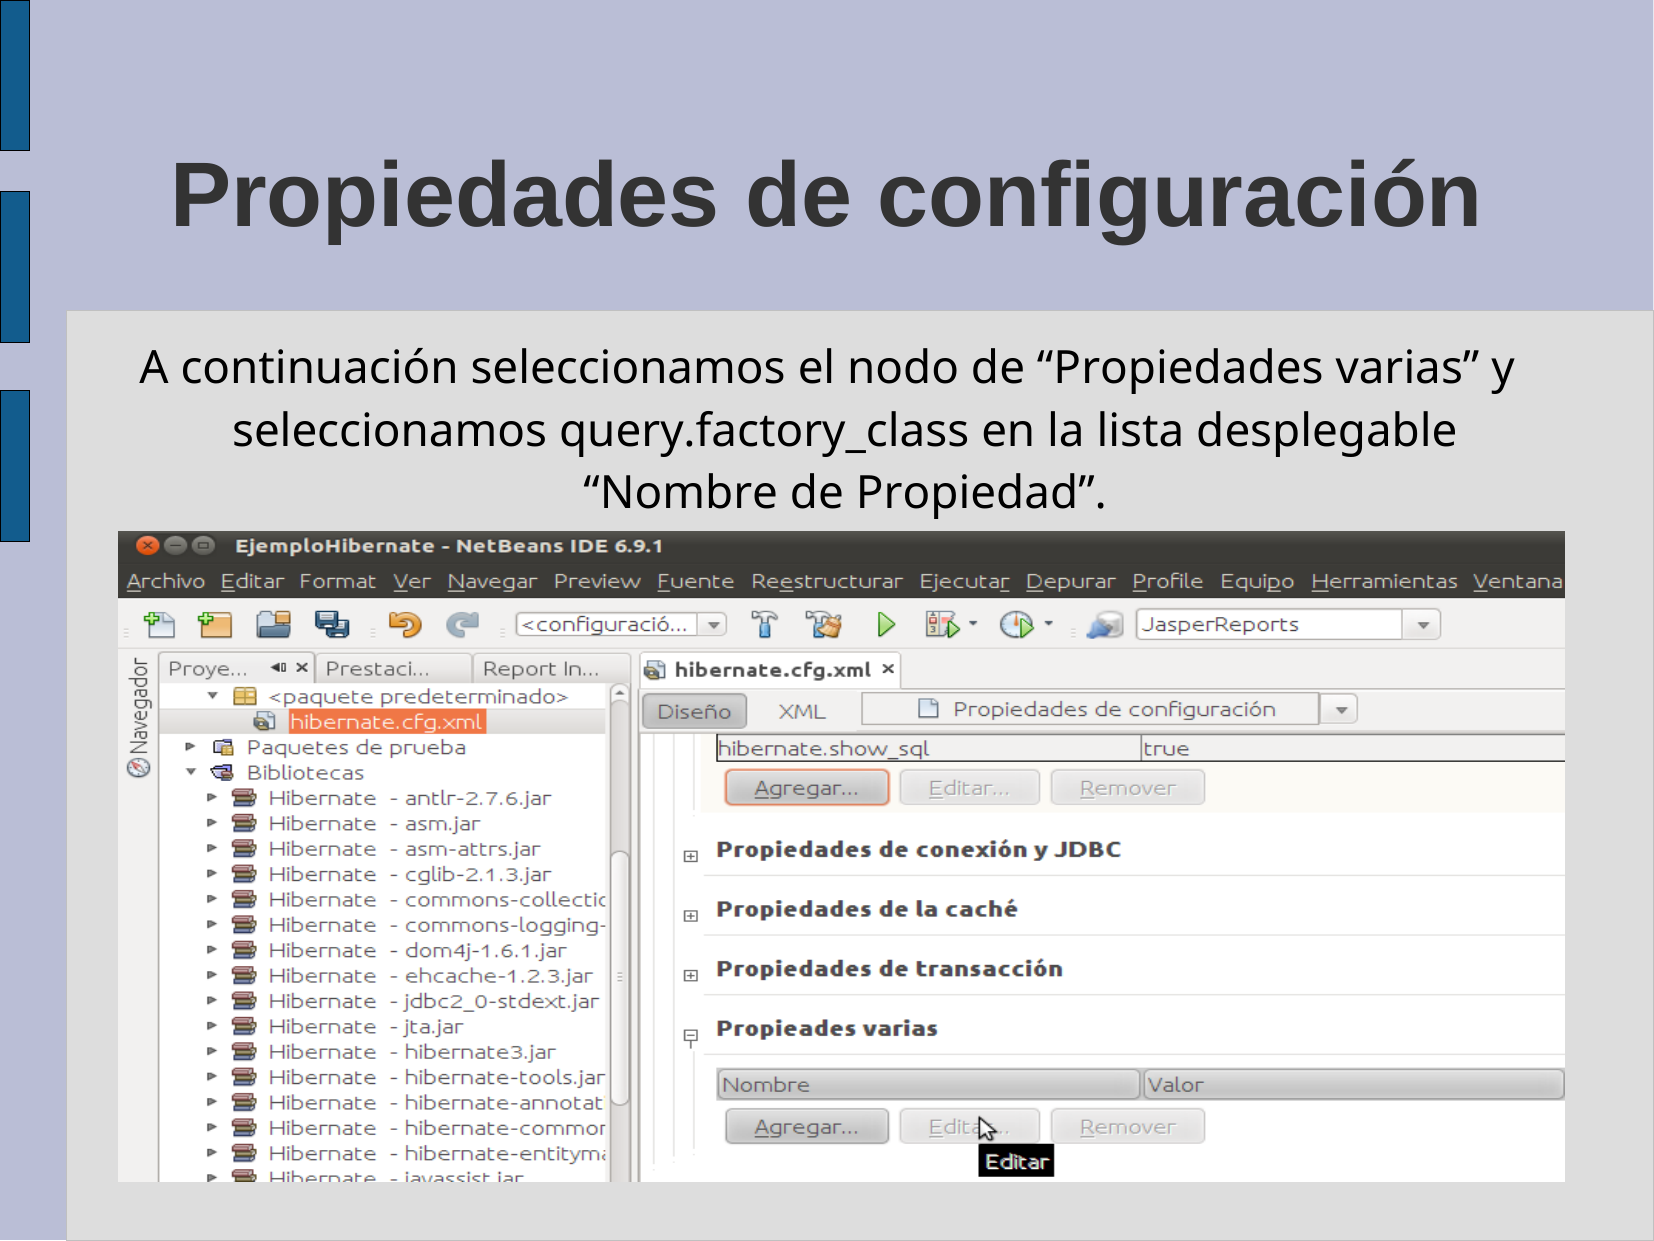

# Propiedades de configuración
A continuación seleccionamos el nodo de “Propiedades varias” y seleccionamos query.factory_class en la lista desplegable “Nombre de Propiedad”.